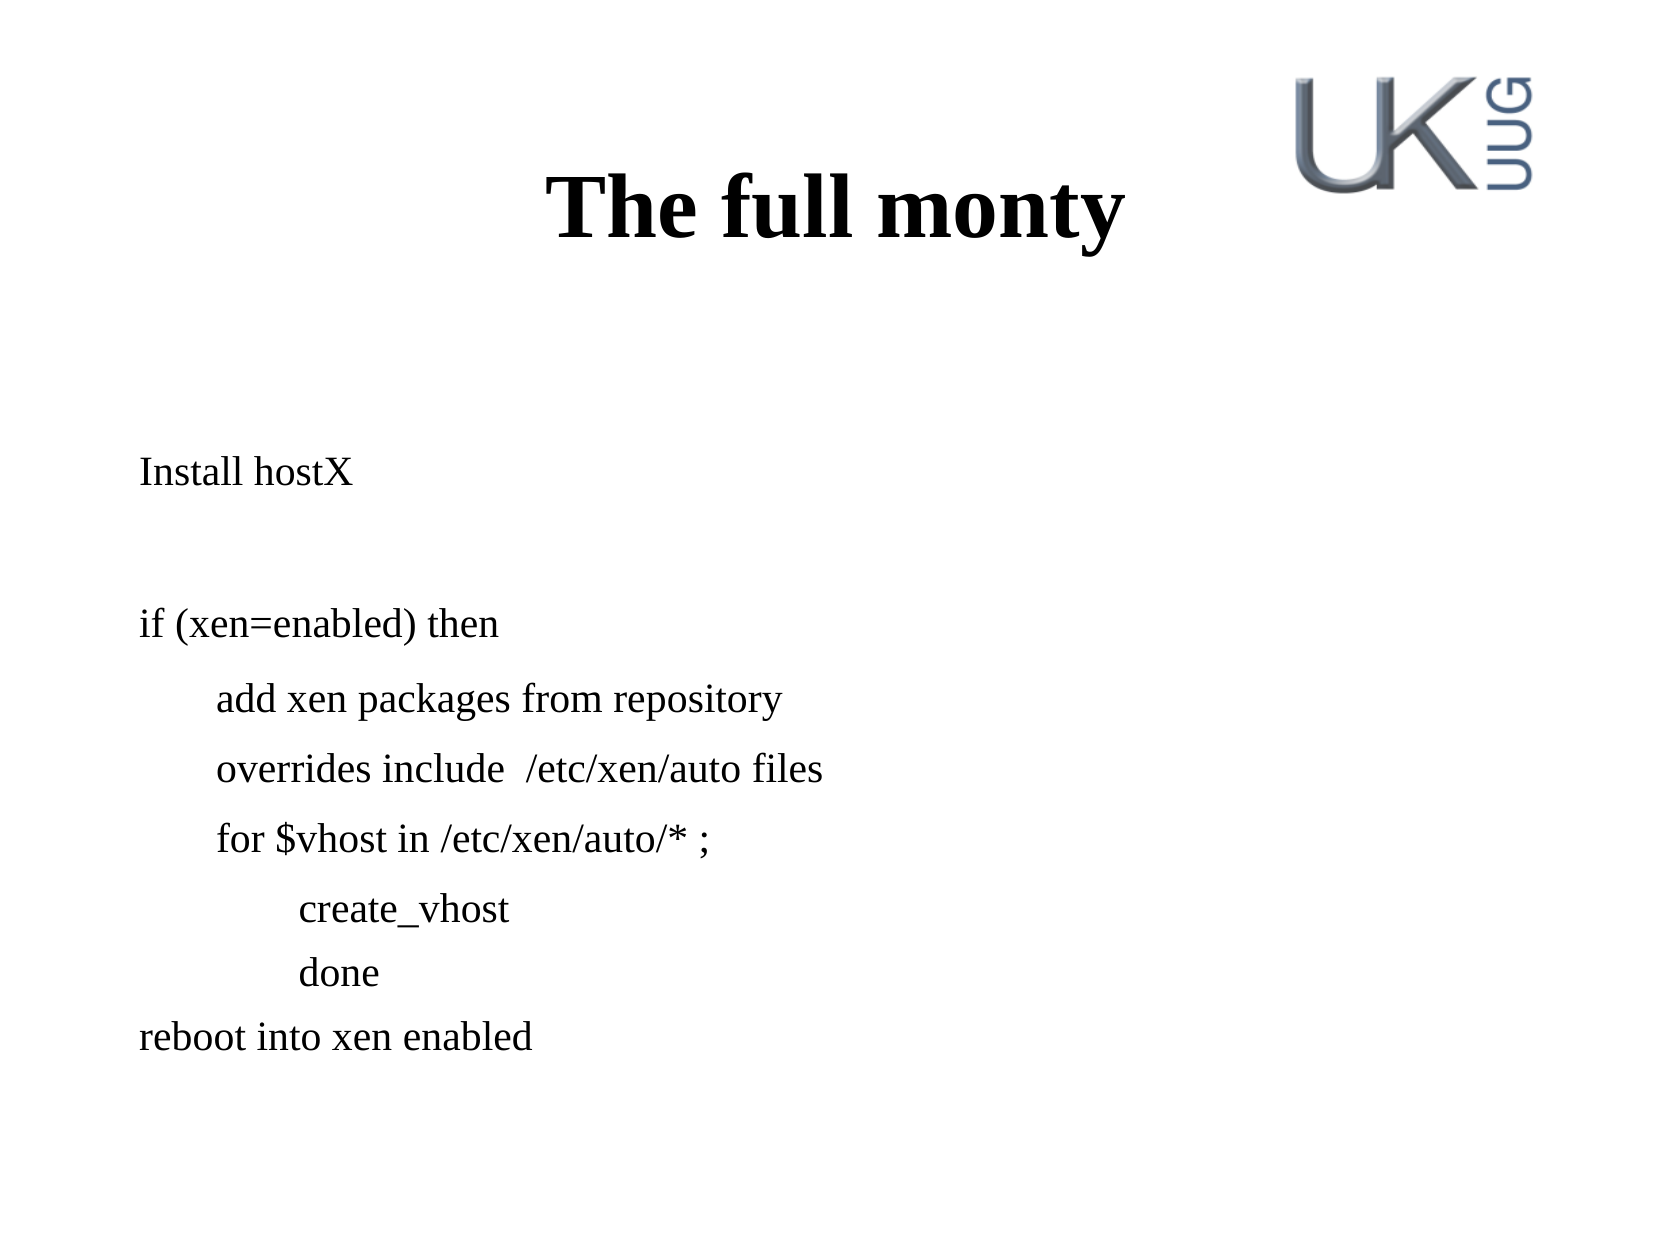

# The full monty
Install hostX
if (xen=enabled) then
add xen packages from repository
overrides include /etc/xen/auto files
for $vhost in /etc/xen/auto/* ;
create_vhost
done
reboot into xen enabled